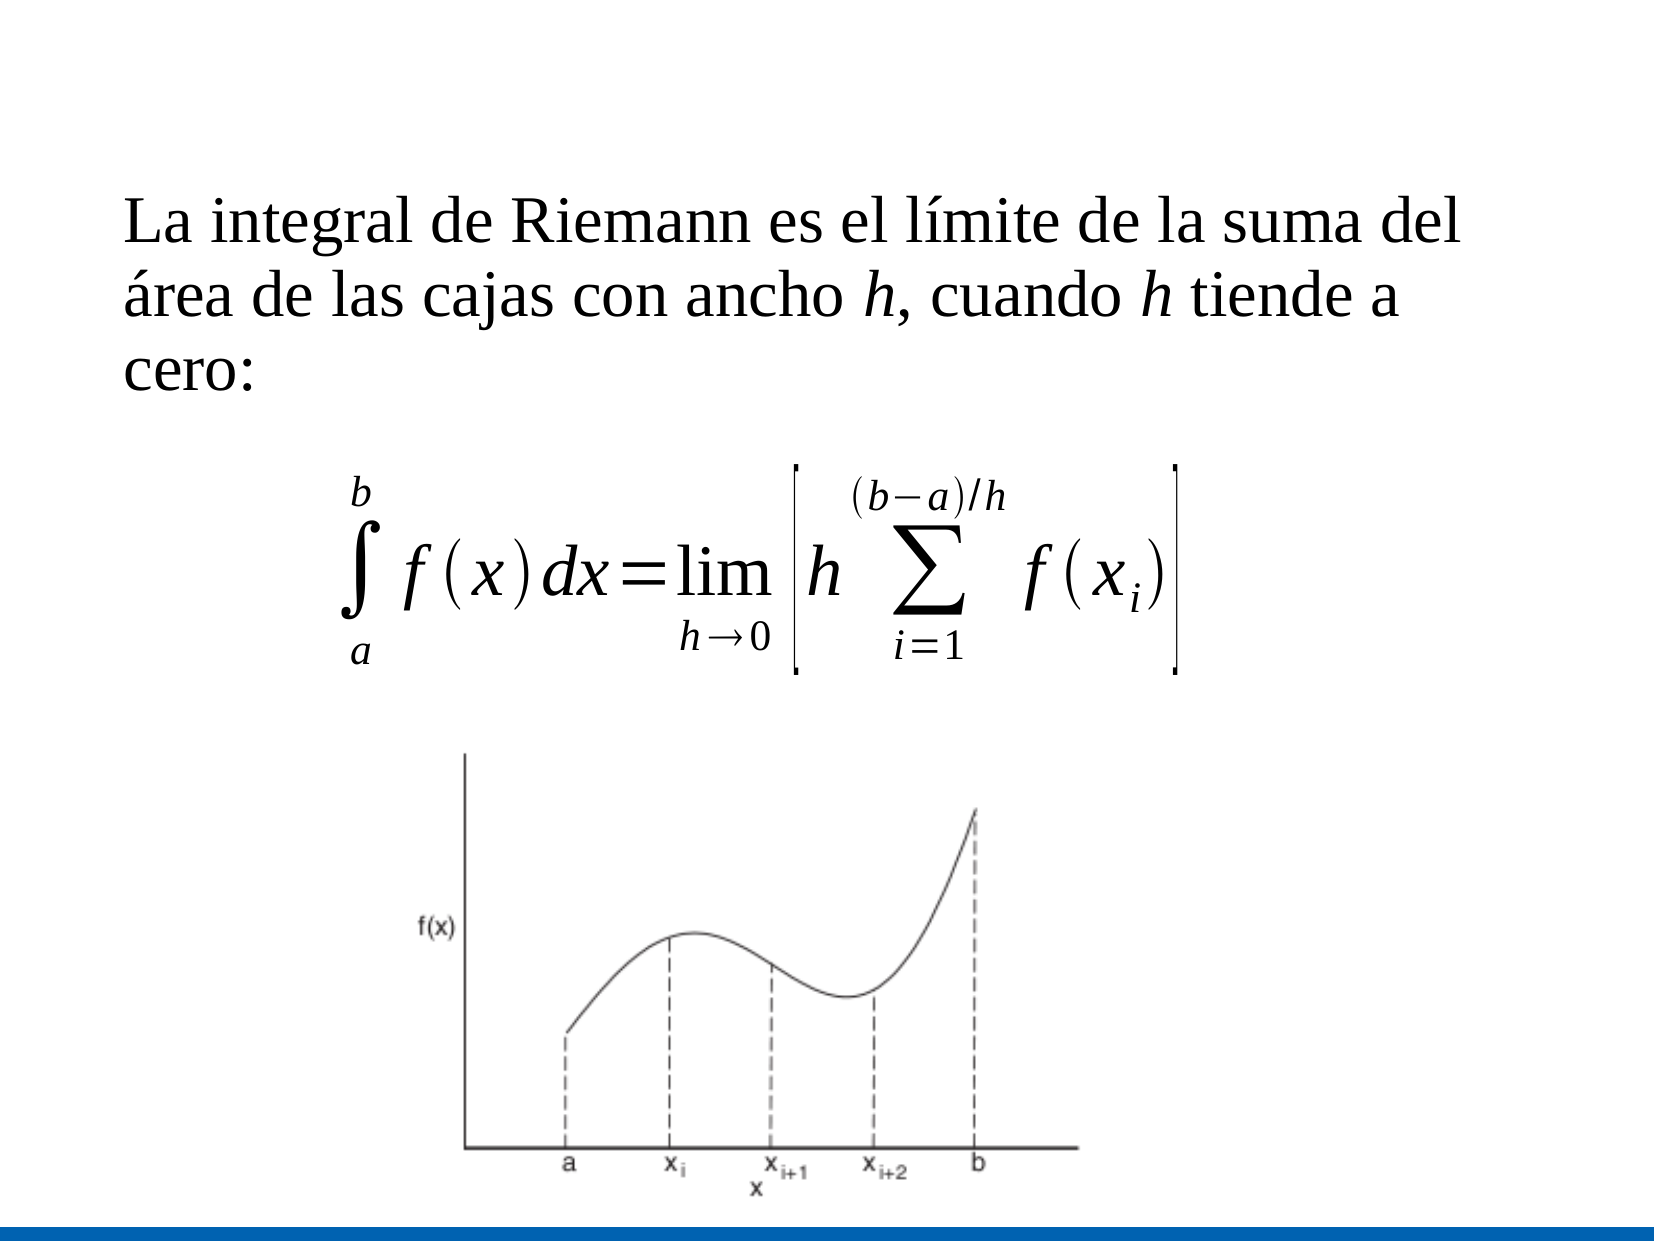

# La integral de Riemann es el límite de la suma del área de las cajas con ancho h, cuando h tiende a cero: